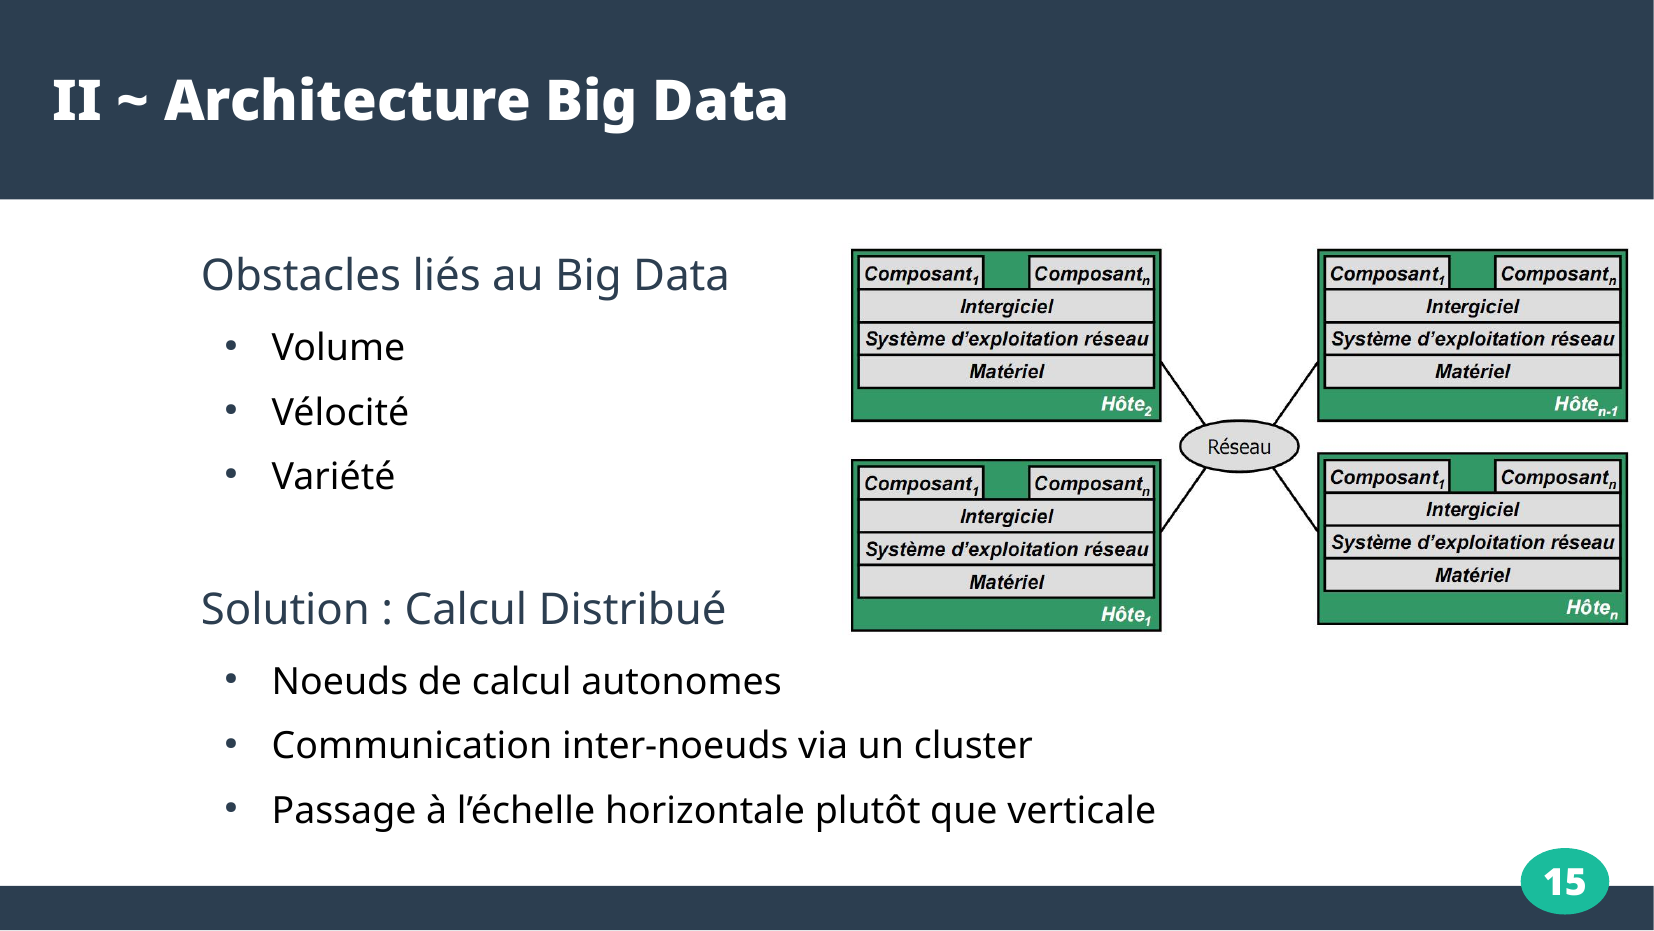

# II ~ Architecture Big Data
Obstacles liés au Big Data
Volume
Vélocité
Variété
Solution : Calcul Distribué
Noeuds de calcul autonomes
Communication inter-noeuds via un cluster
Passage à l’échelle horizontale plutôt que verticale
15